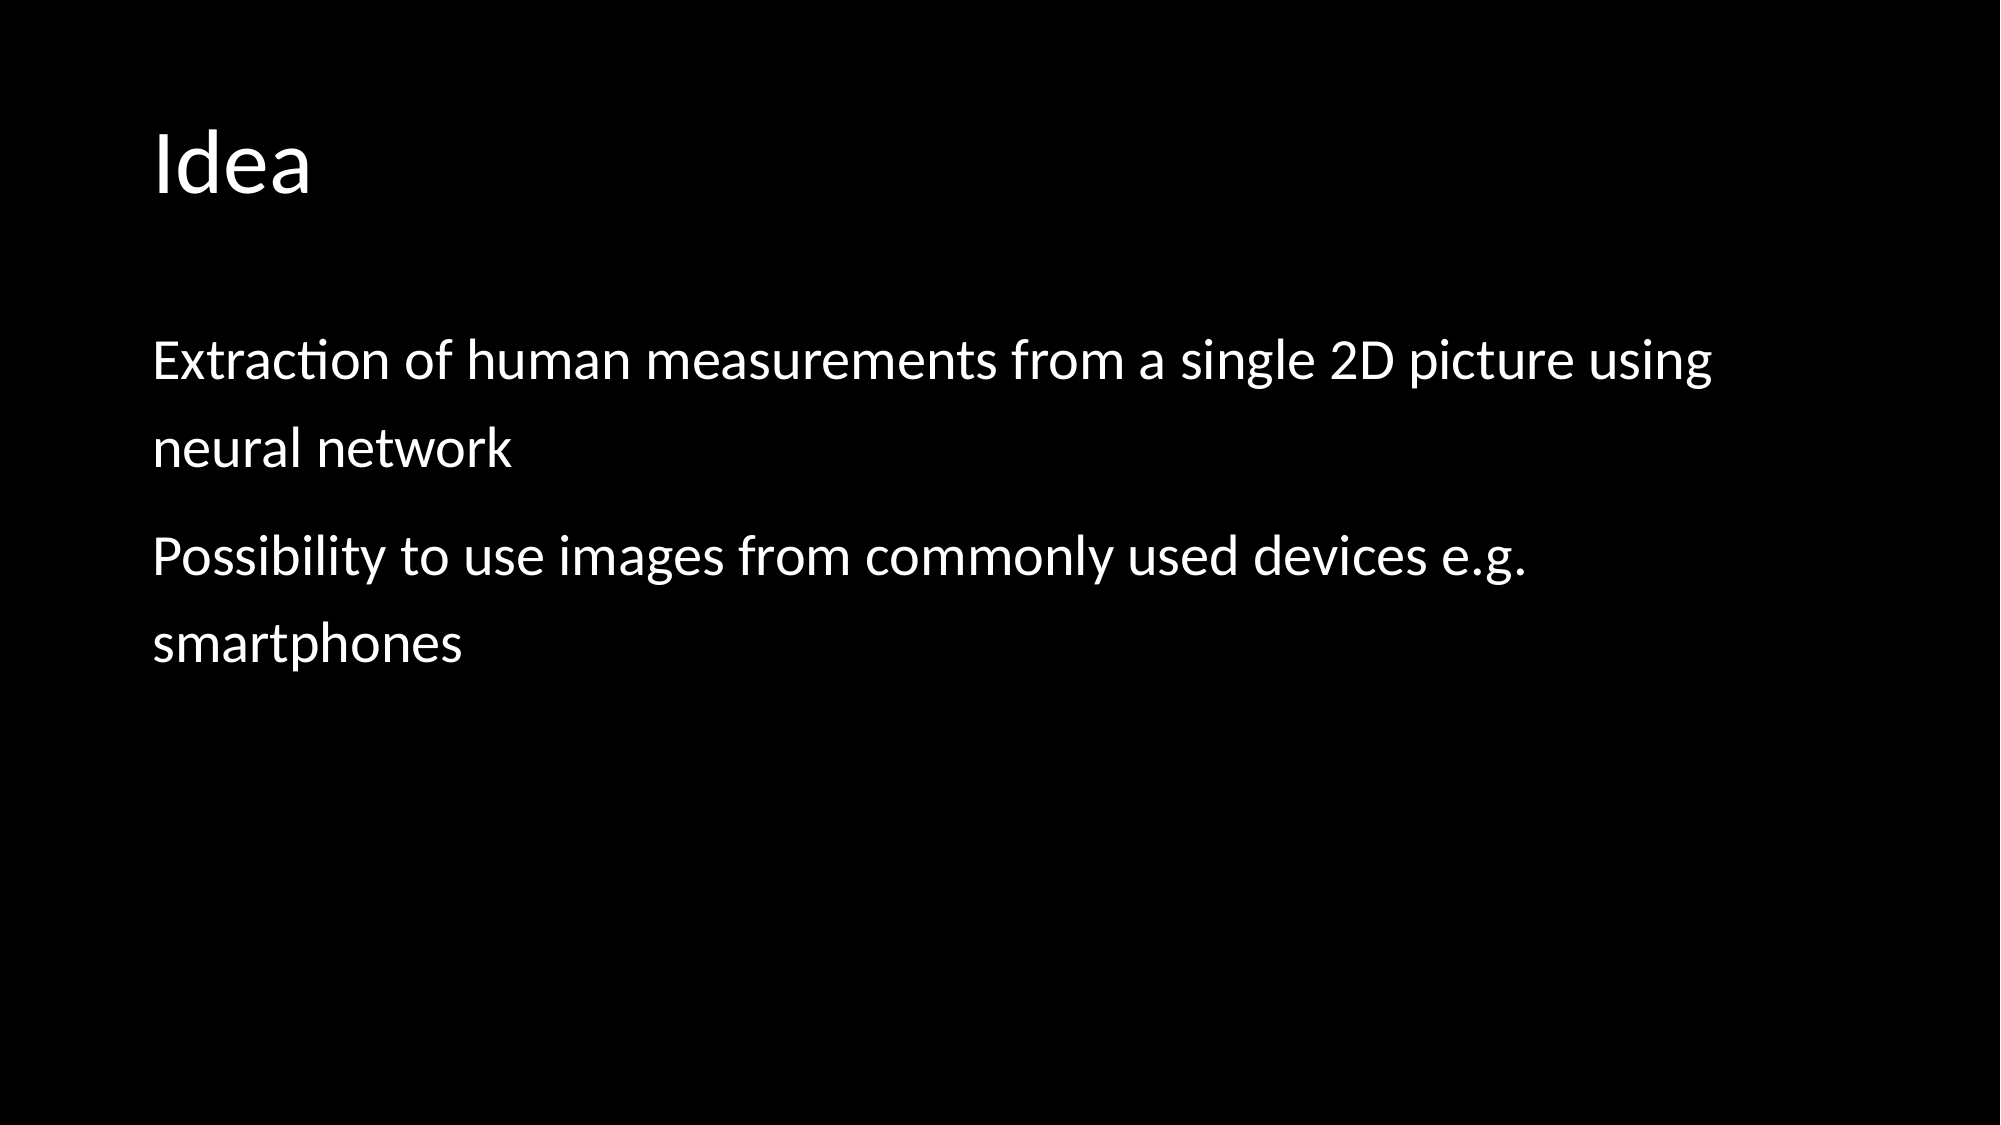

# Idea
Extraction of human measurements from a single 2D picture using neural network
Possibility to use images from commonly used devices e.g. smartphones